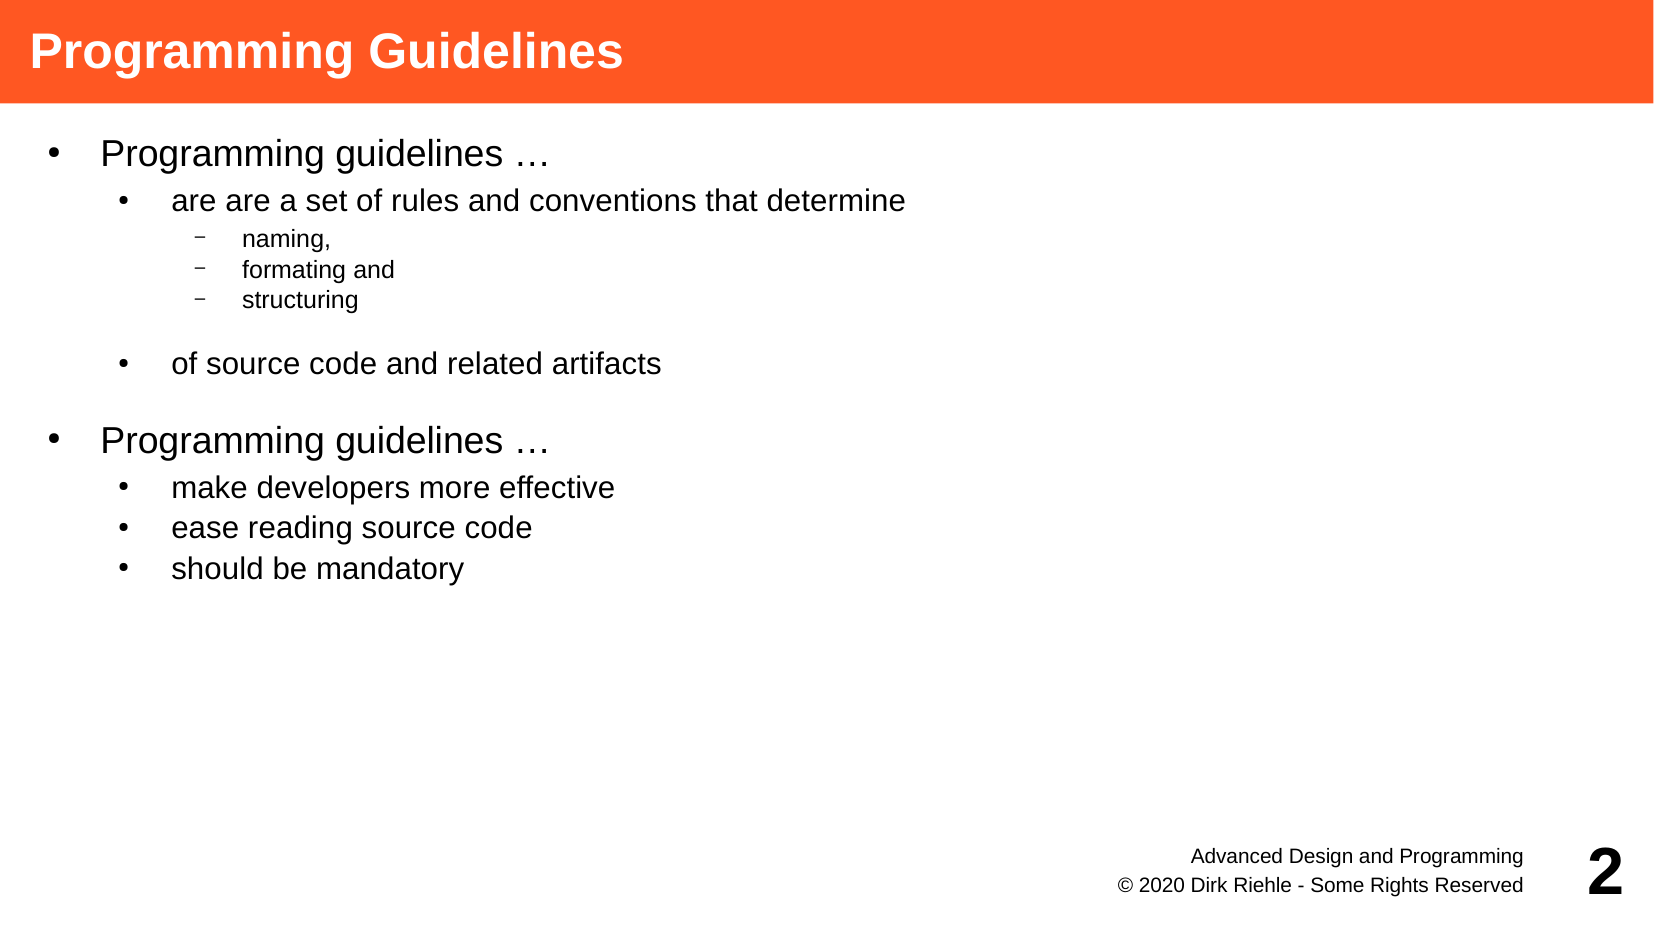

# Programming Guidelines
Programming guidelines …
are are a set of rules and conventions that determine
naming,
formating and
structuring
of source code and related artifacts
Programming guidelines …
make developers more effective
ease reading source code
should be mandatory
Advanced Design and Programming
2
© 2020 Dirk Riehle - Some Rights Reserved